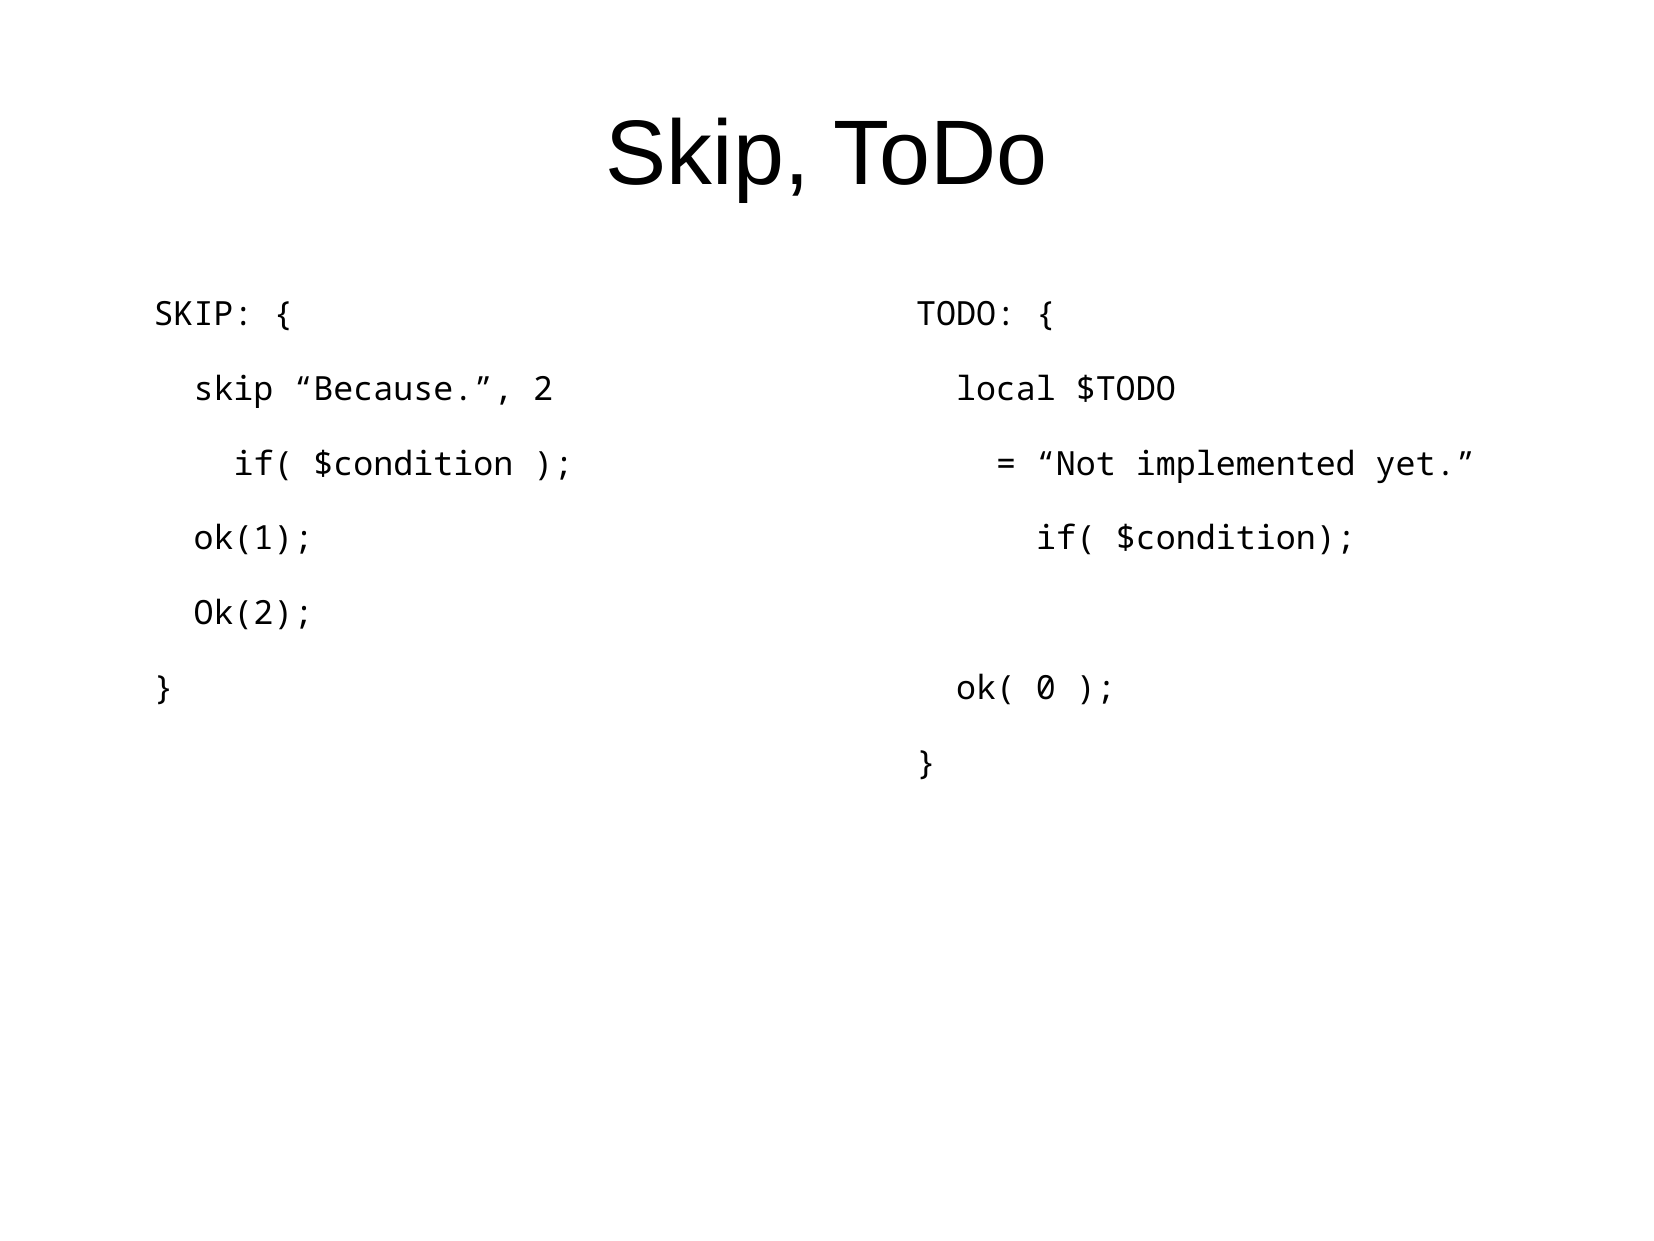

# Skip, ToDo
SKIP: {
 skip “Because.”, 2
 if( $condition );
 ok(1);
 Ok(2);
}
TODO: {
 local $TODO
 = “Not implemented yet.”
 if( $condition);
 ok( 0 );
}